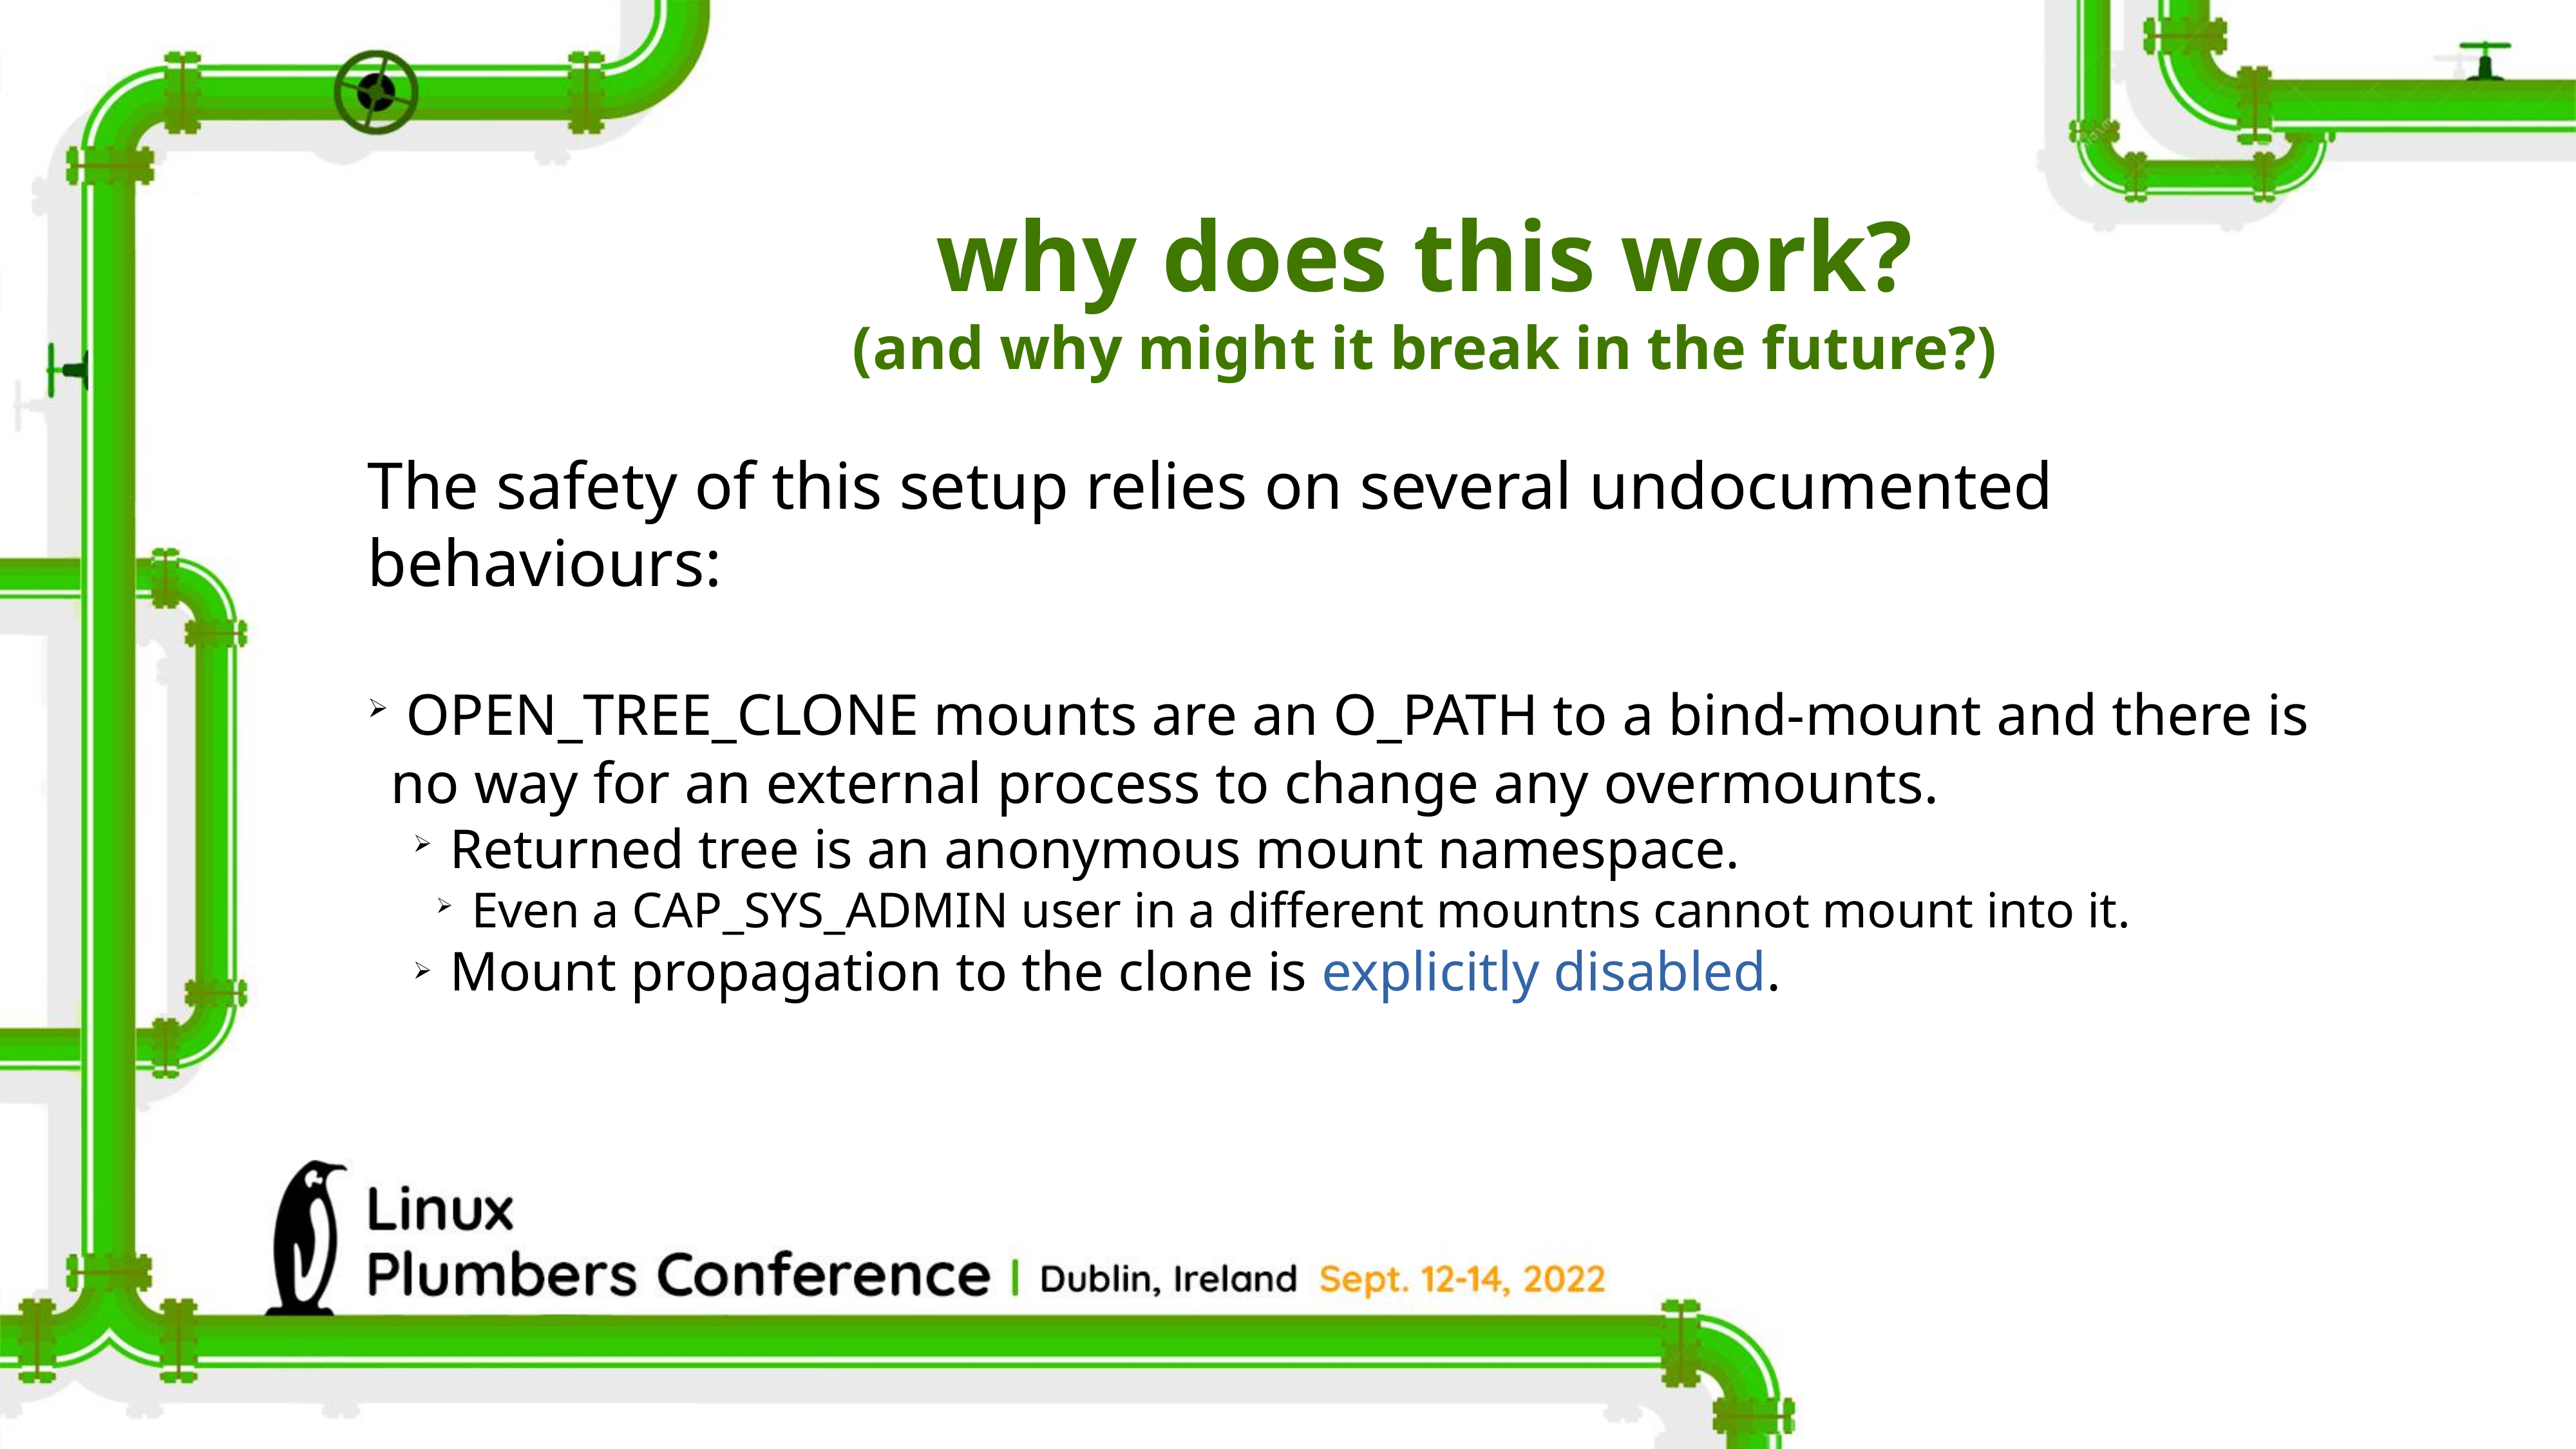

why does this work?
(and why might it break in the future?)
The safety of this setup relies on several undocumented behaviours:
 OPEN_TREE_CLONE mounts are an O_PATH to a bind-mount and there is no way for an external process to change any overmounts.
 Returned tree is an anonymous mount namespace.
 Even a CAP_SYS_ADMIN user in a different mountns cannot mount into it.
 Mount propagation to the clone is explicitly disabled.